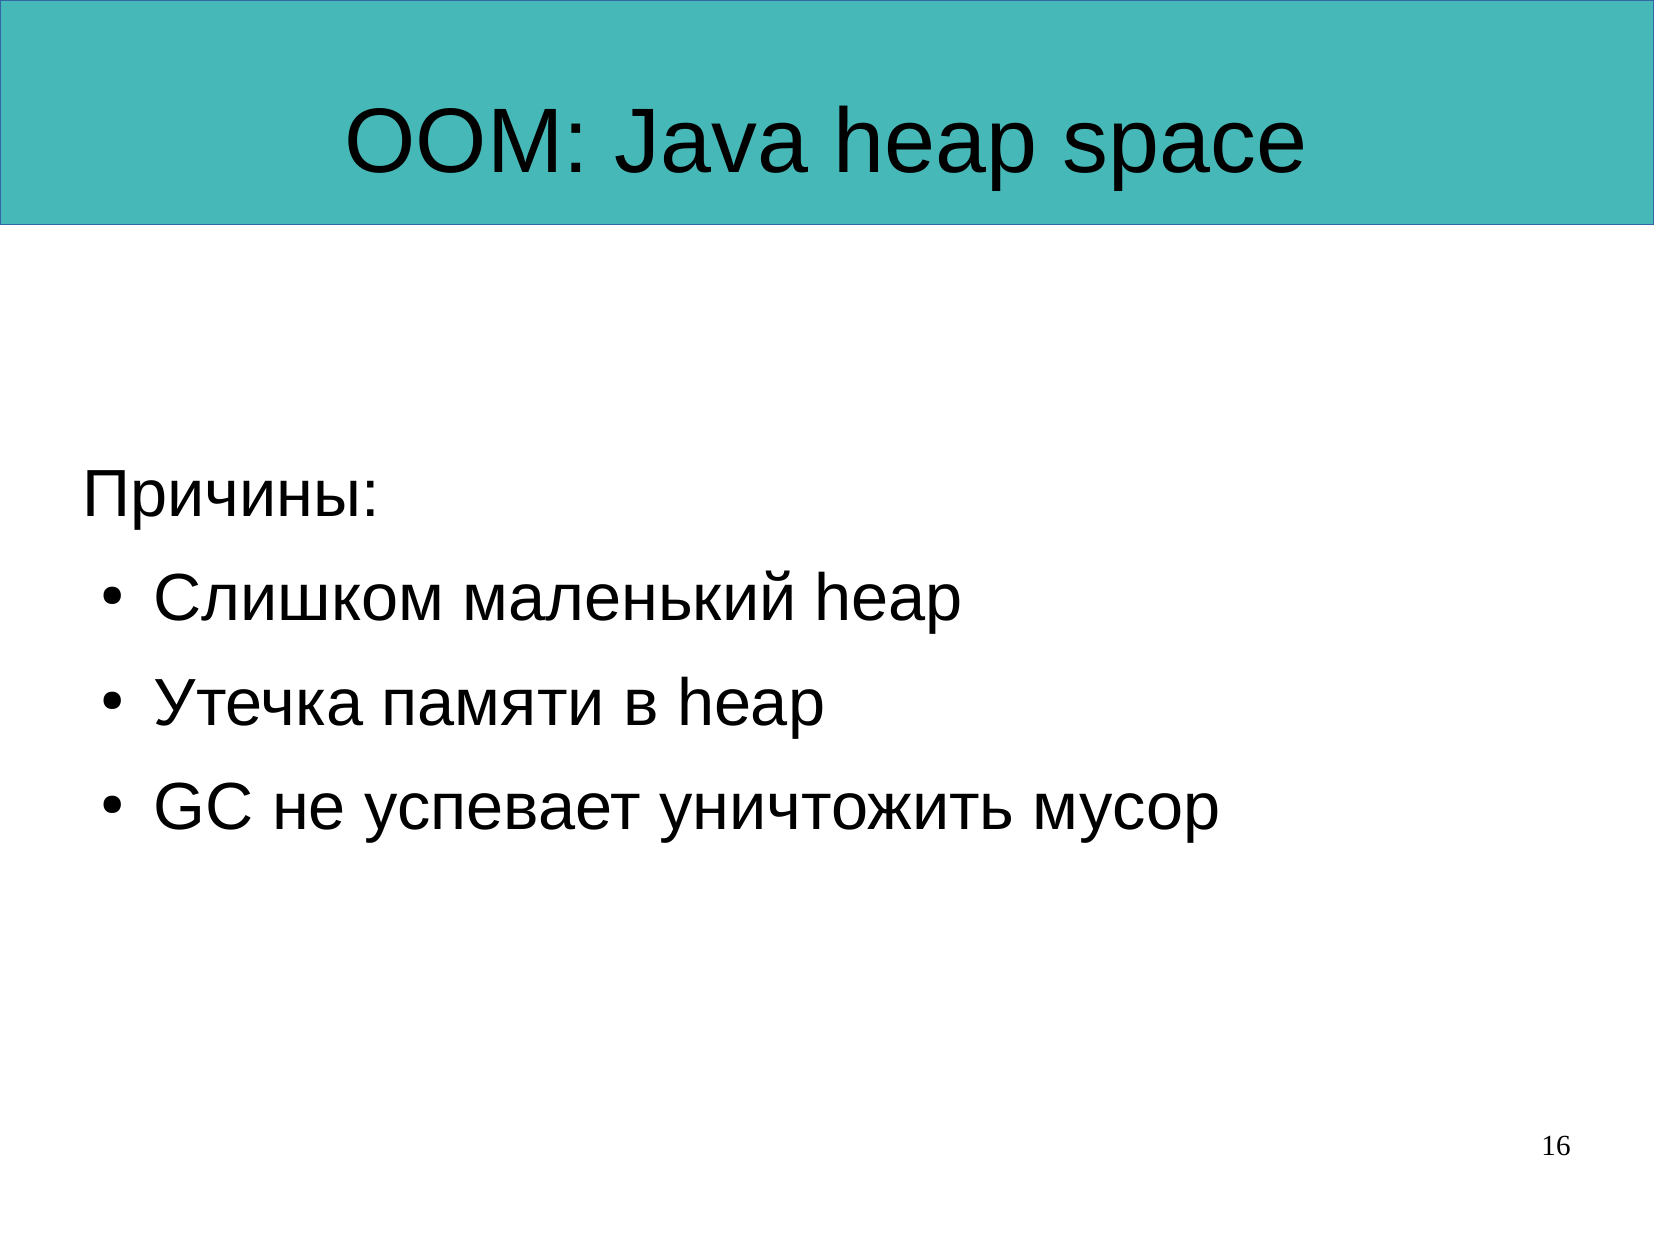

# OOM: Java heap space
Причины:
Слишком маленький heap
Утечка памяти в heap
GC не успевает уничтожить мусор
16